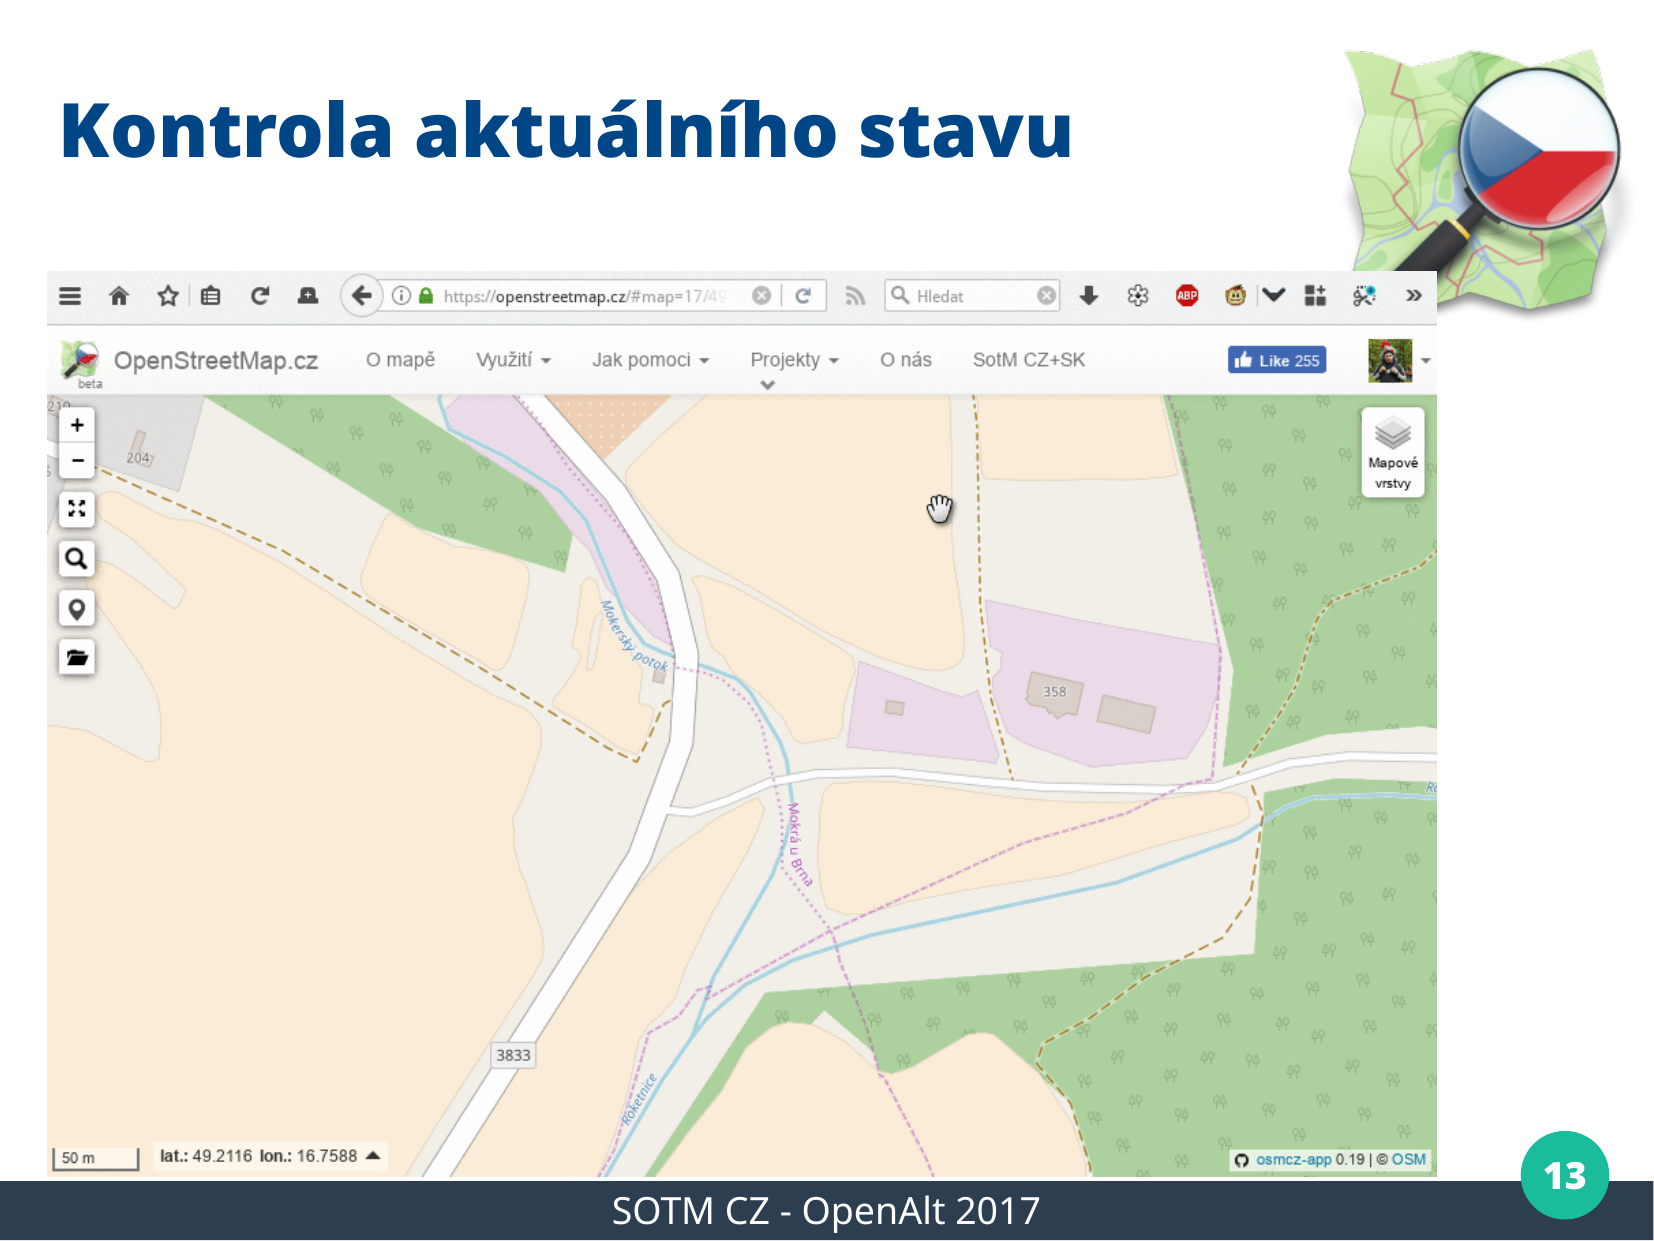

# Kontrola aktuálního stavu
13
SOTM CZ - OpenAlt 2017